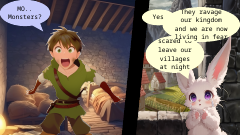

MO.. Monsters?
They ravage our kingdom and we are now living in fear
Yes
scared to leave our villages
at night